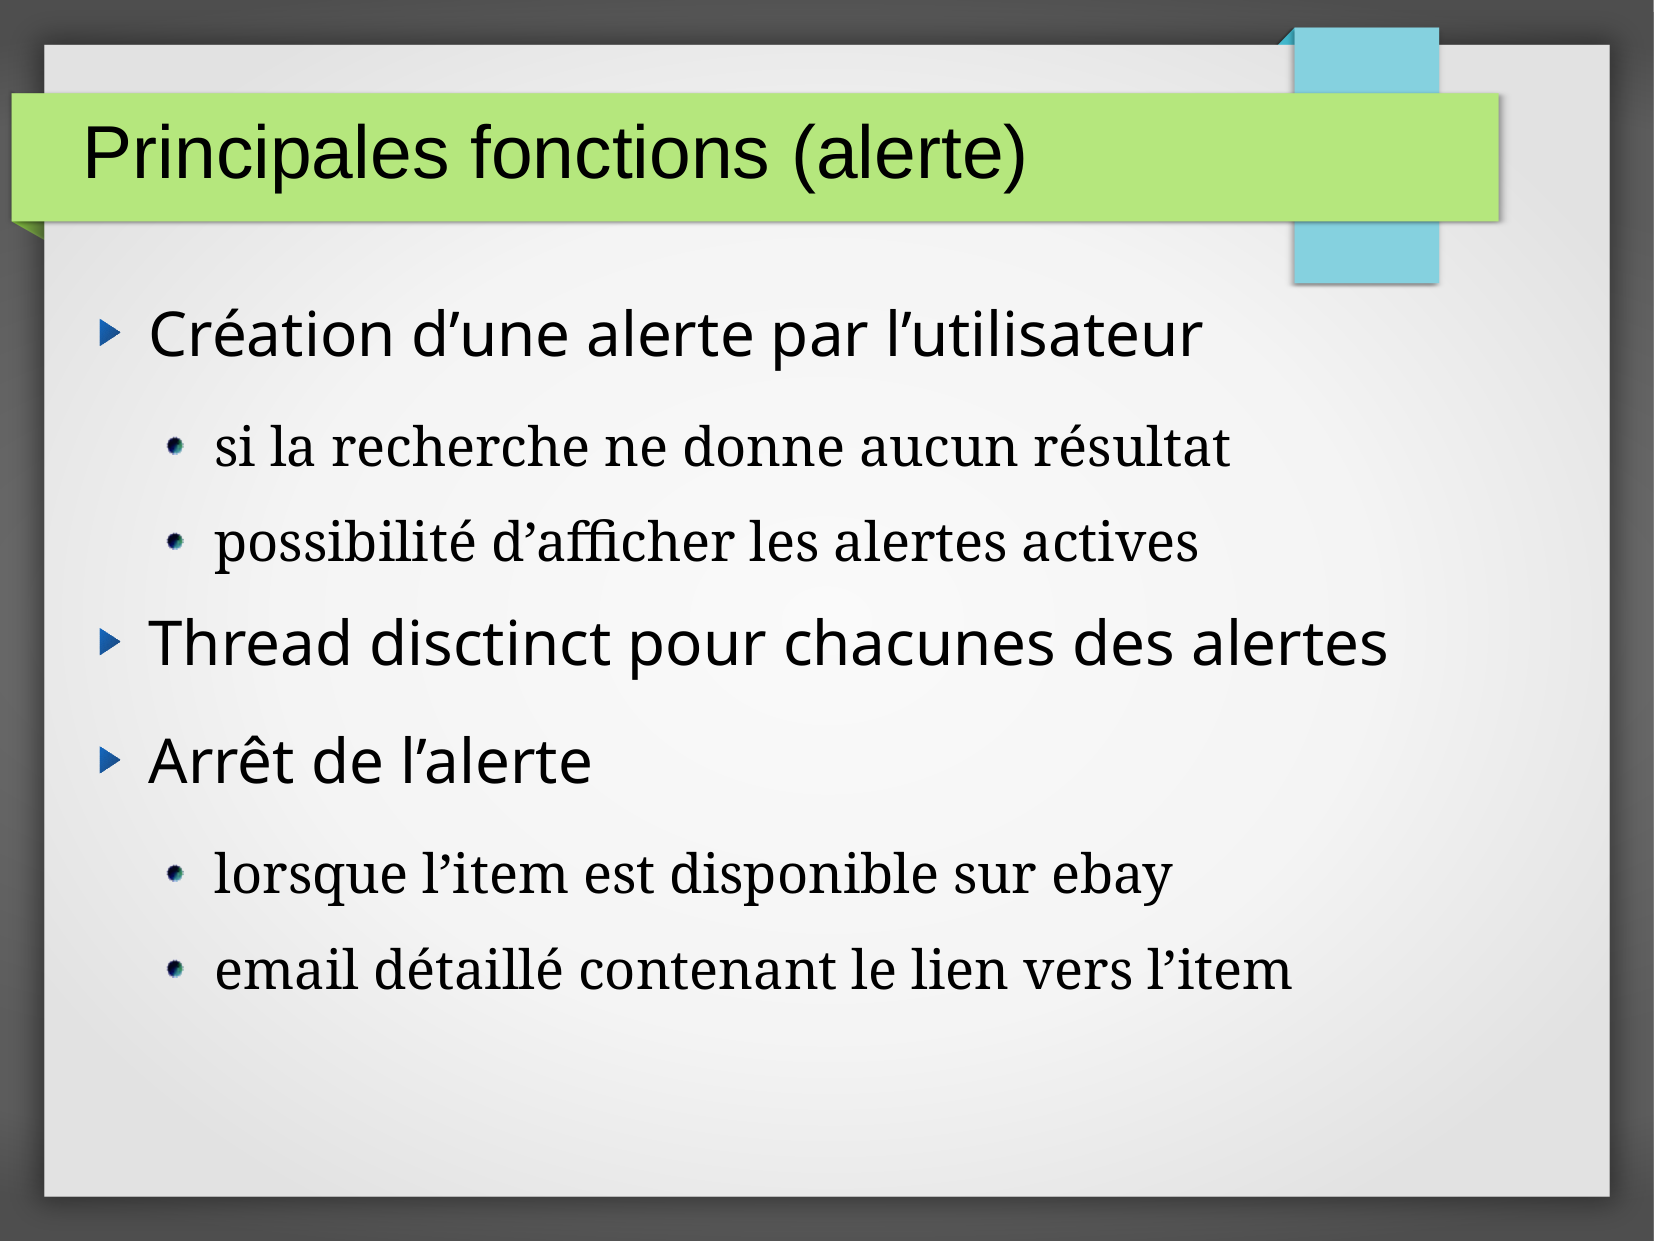

# Principales fonctions (alerte)
Création d’une alerte par l’utilisateur
si la recherche ne donne aucun résultat
possibilité d’afficher les alertes actives
Thread disctinct pour chacunes des alertes
Arrêt de l’alerte
lorsque l’item est disponible sur ebay
email détaillé contenant le lien vers l’item